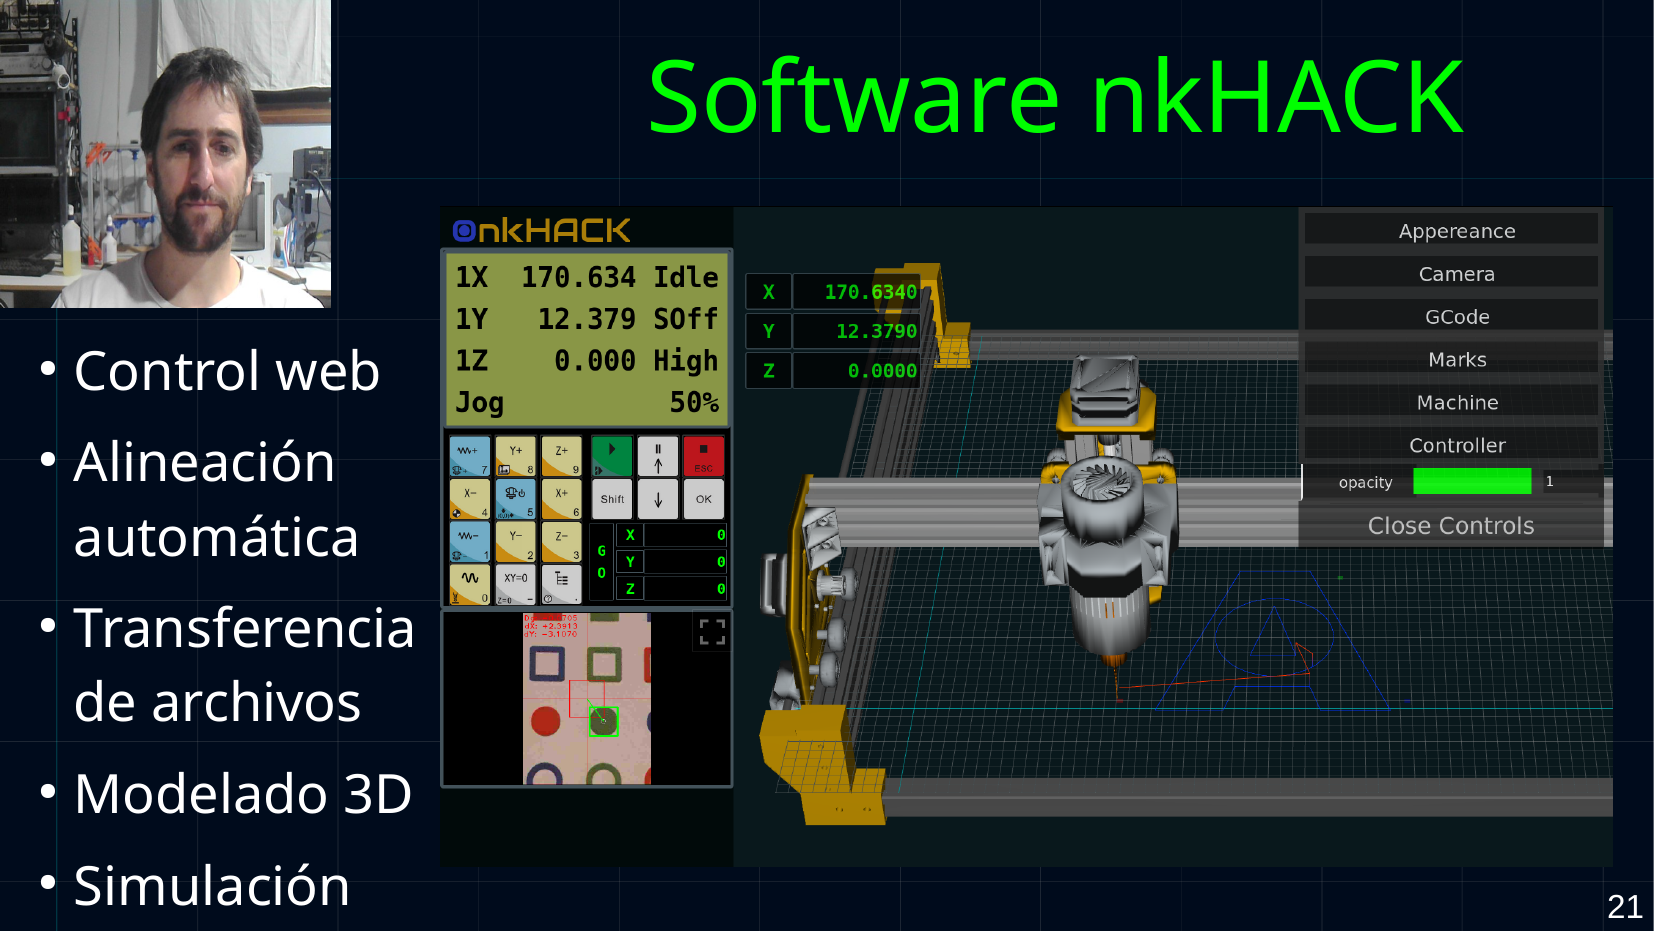

Software nkHACK
Control web
Alineación automática
Transferencia de archivos
Modelado 3D
Simulación